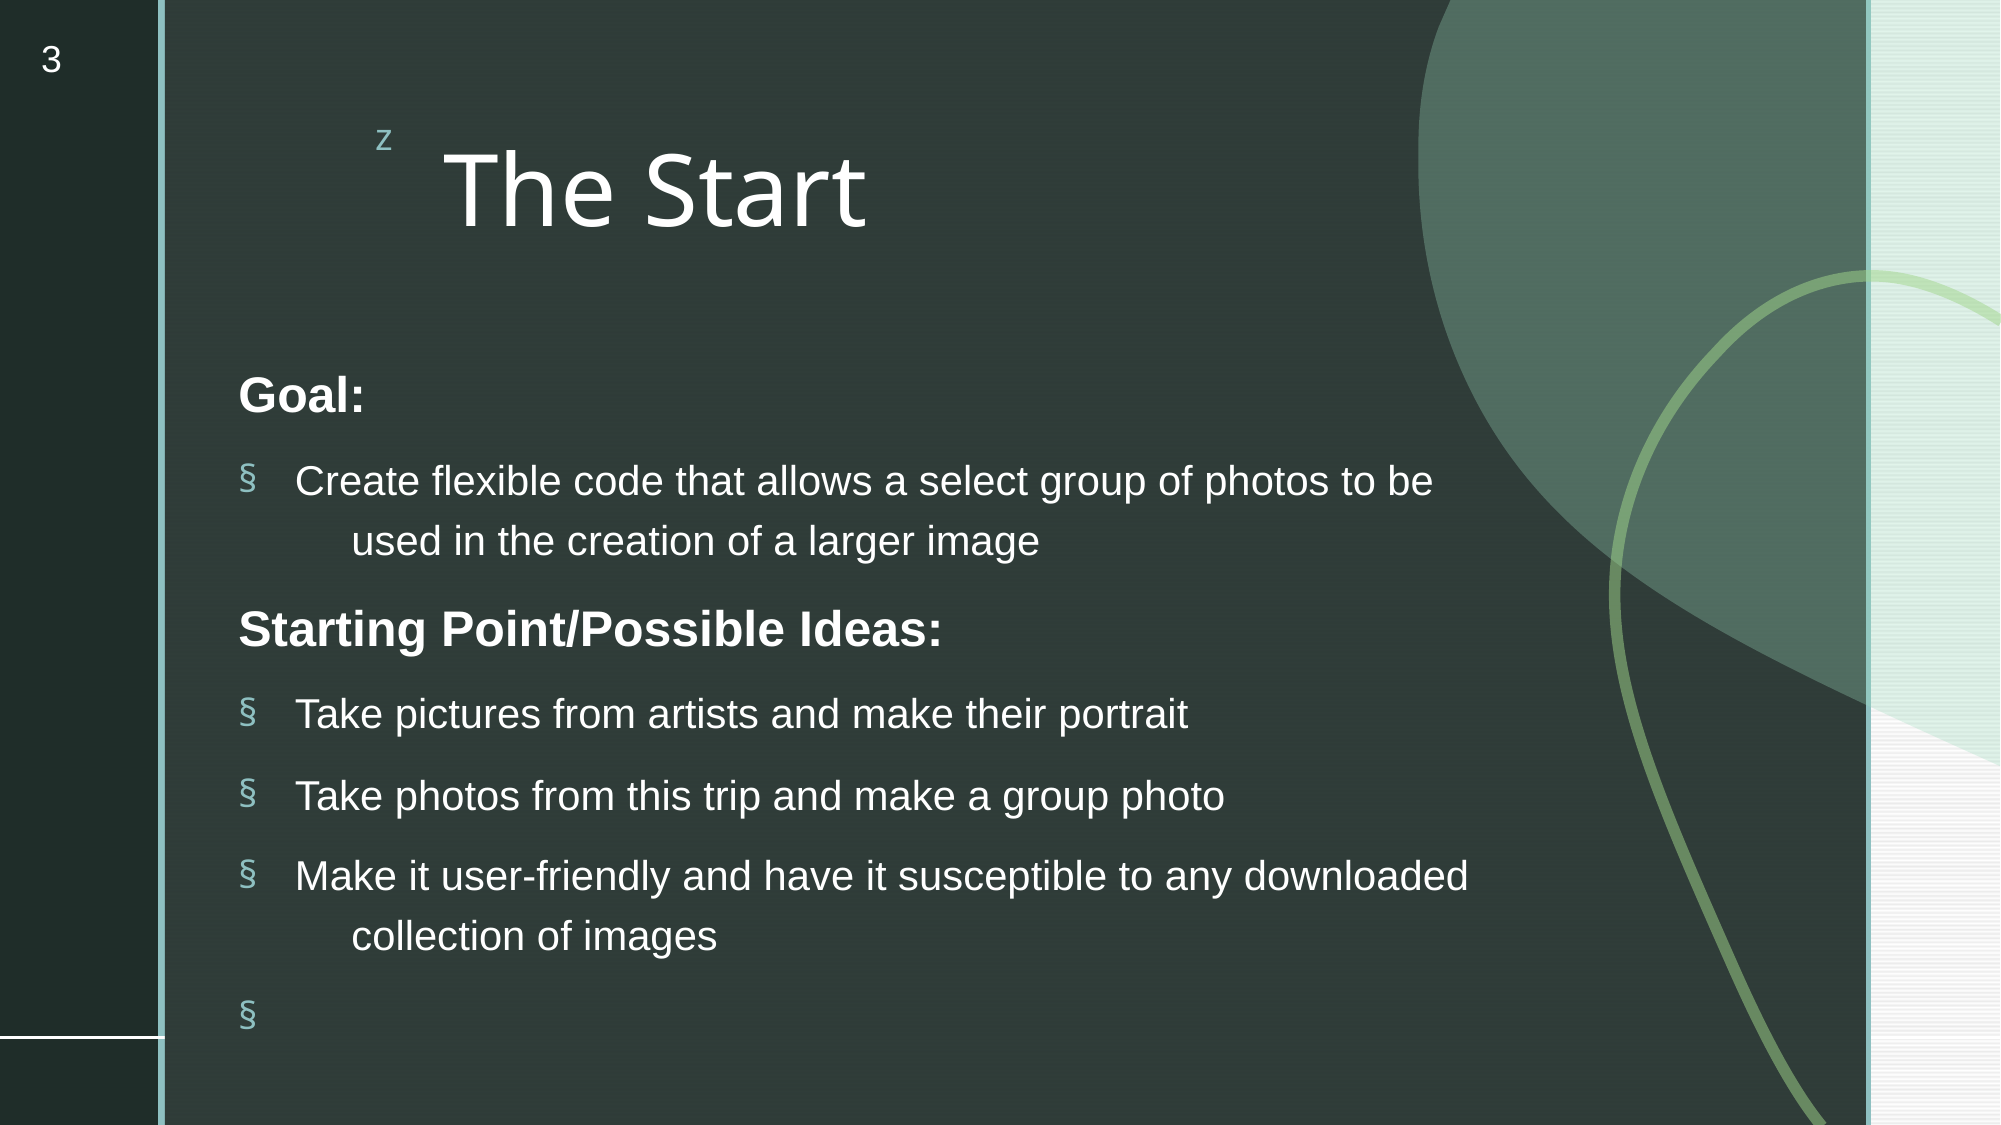

# The Start
Goal:
Create flexible code that allows a select group of photos to be used in the creation of a larger image
Starting Point/Possible Ideas:
Take pictures from artists and make their portrait
Take photos from this trip and make a group photo
Make it user-friendly and have it susceptible to any downloaded collection of images